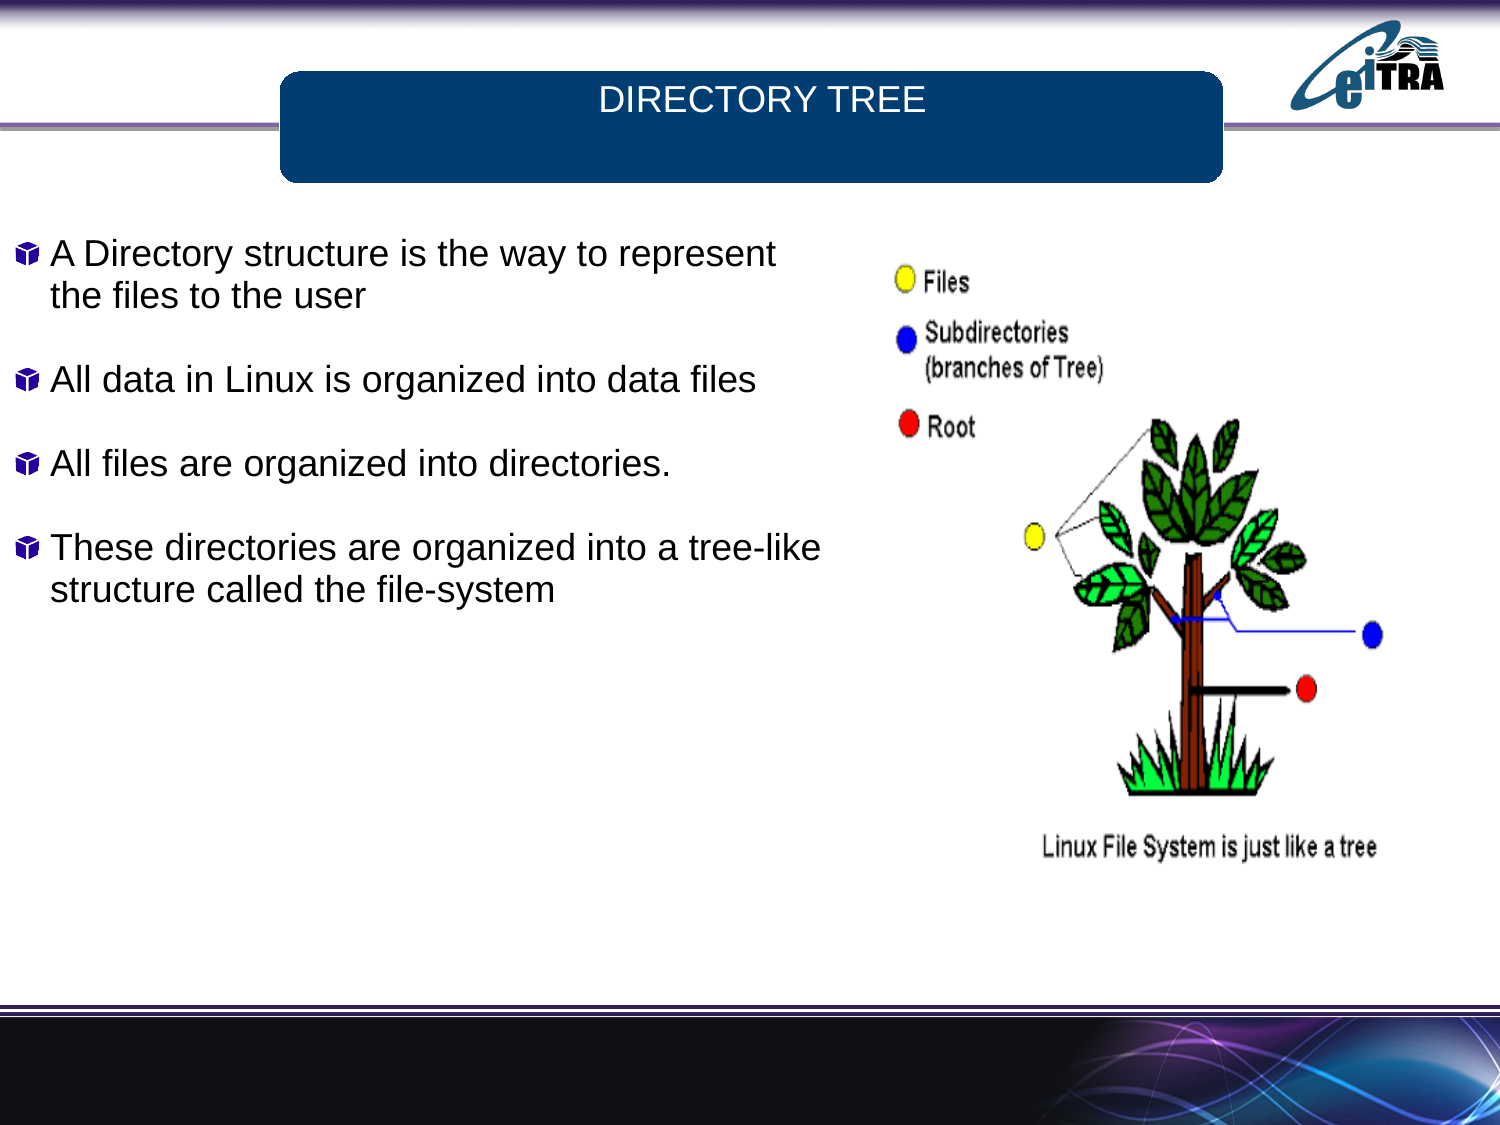

DIRECTORY TREE
A Directory structure is the way to represent the files to the user
All data in Linux is organized into data files
All files are organized into directories.
These directories are organized into a tree-like structure called the file-system